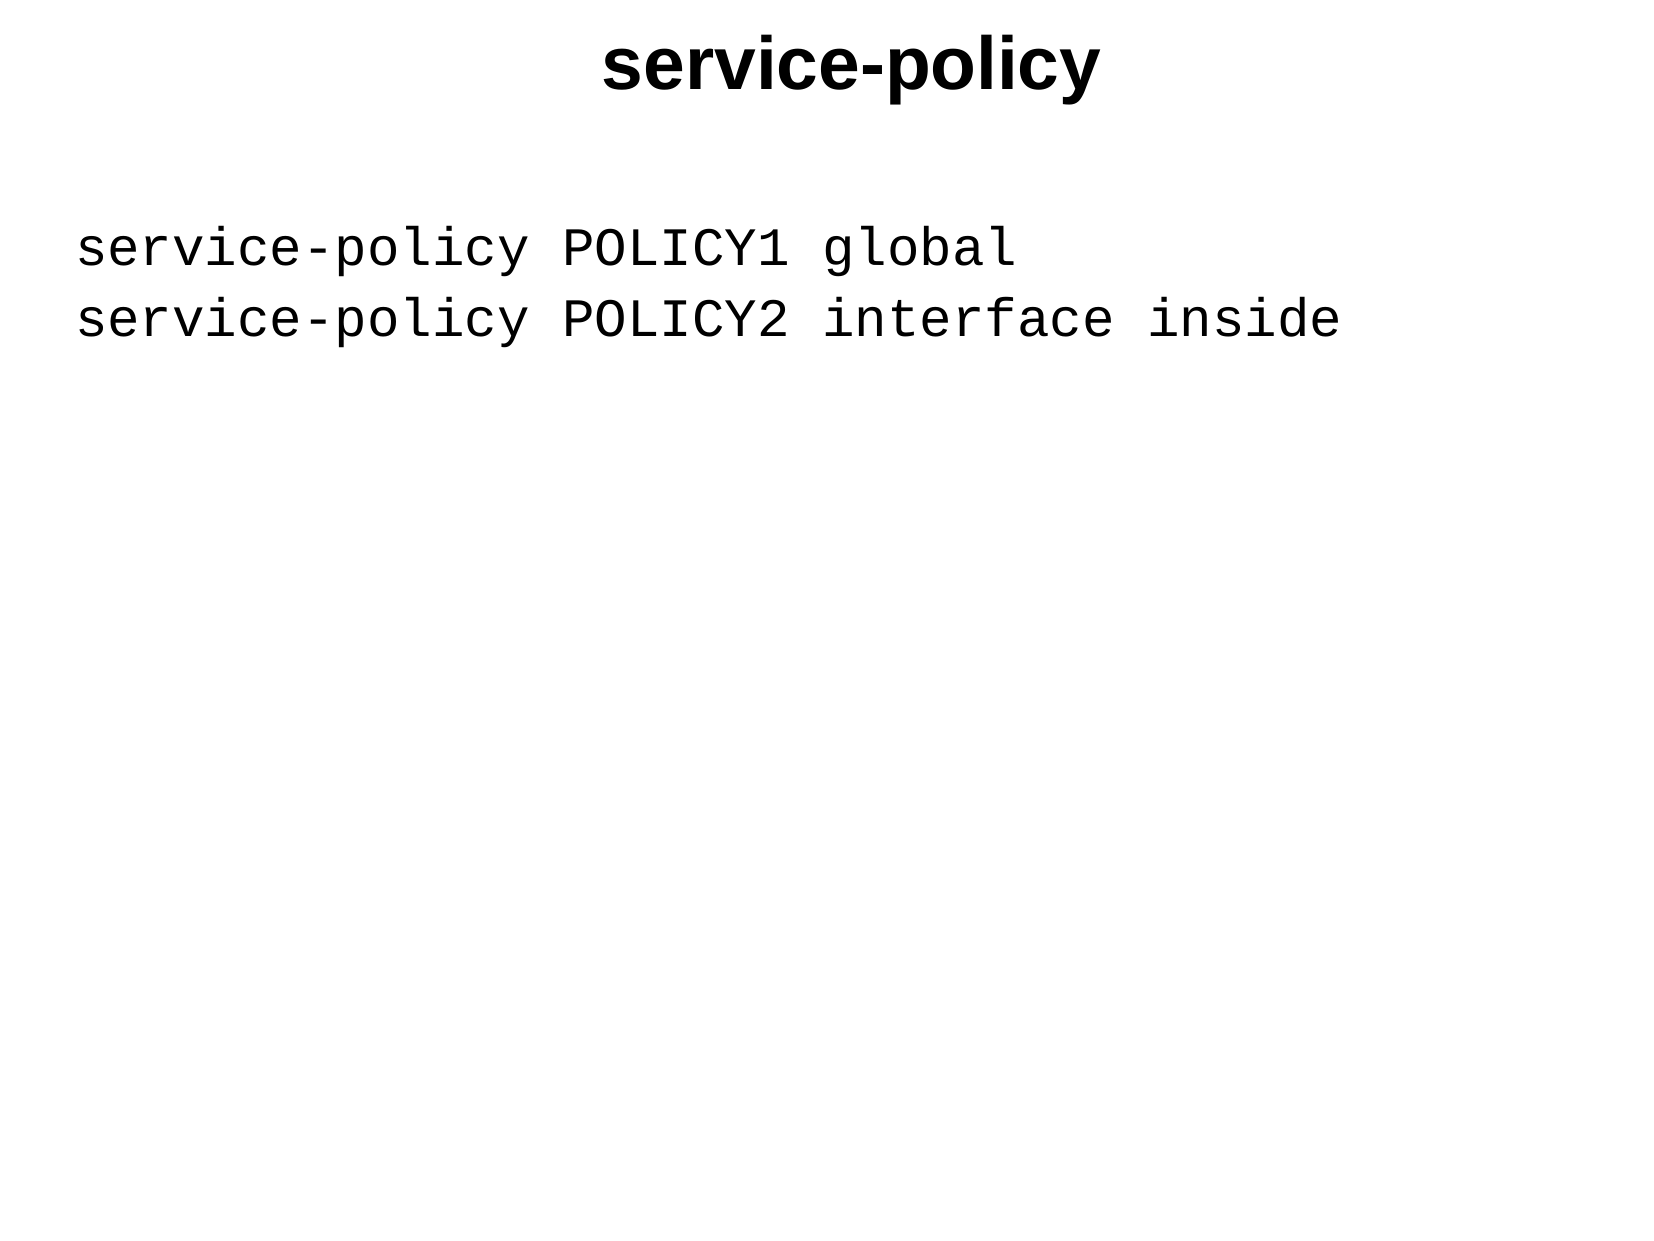

service-policy
# service-policy POLICY1 global
service-policy POLICY2 interface inside